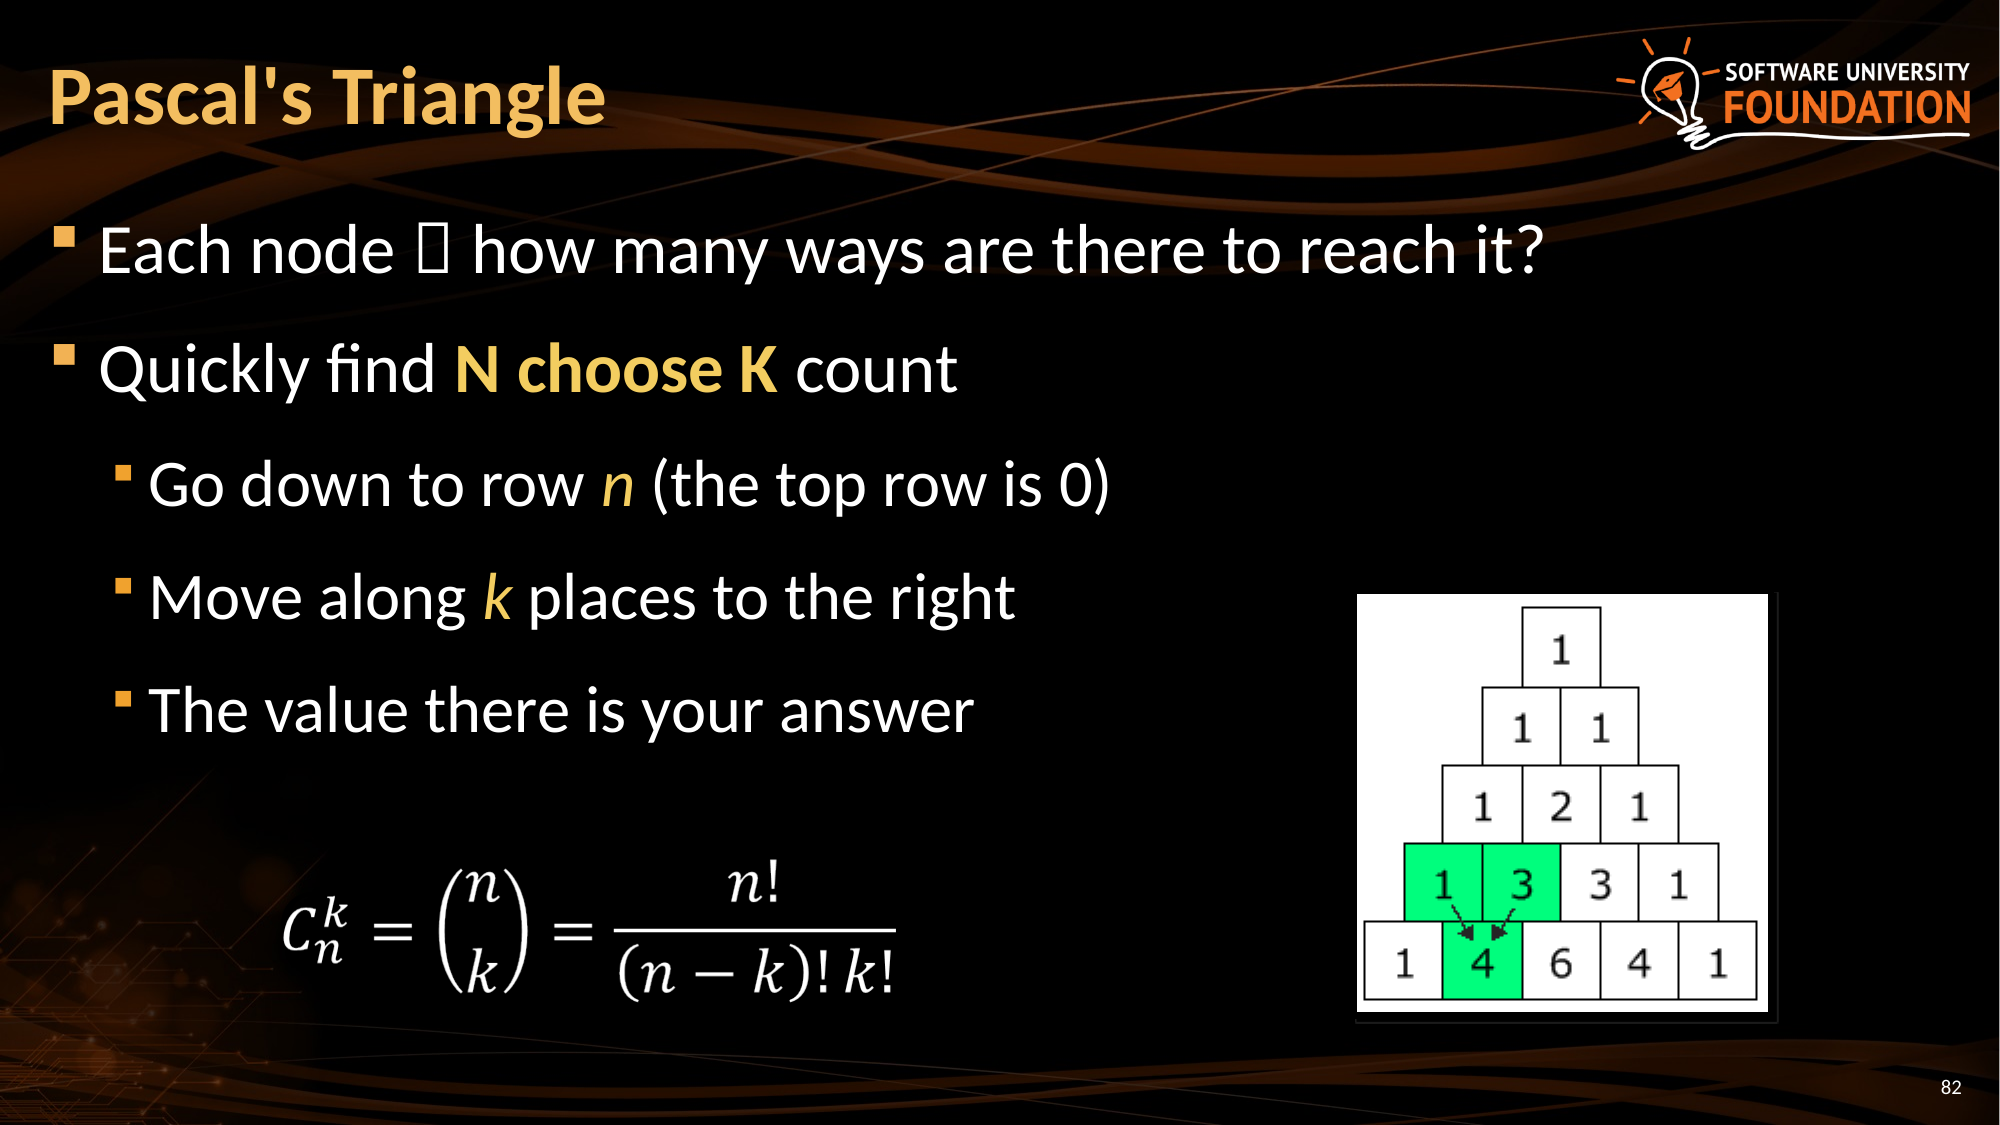

# Pascal's Triangle
Each node  how many ways are there to reach it?
Quickly find N choose K count
Go down to row n (the top row is 0)
Move along k places to the right
The value there is your answer